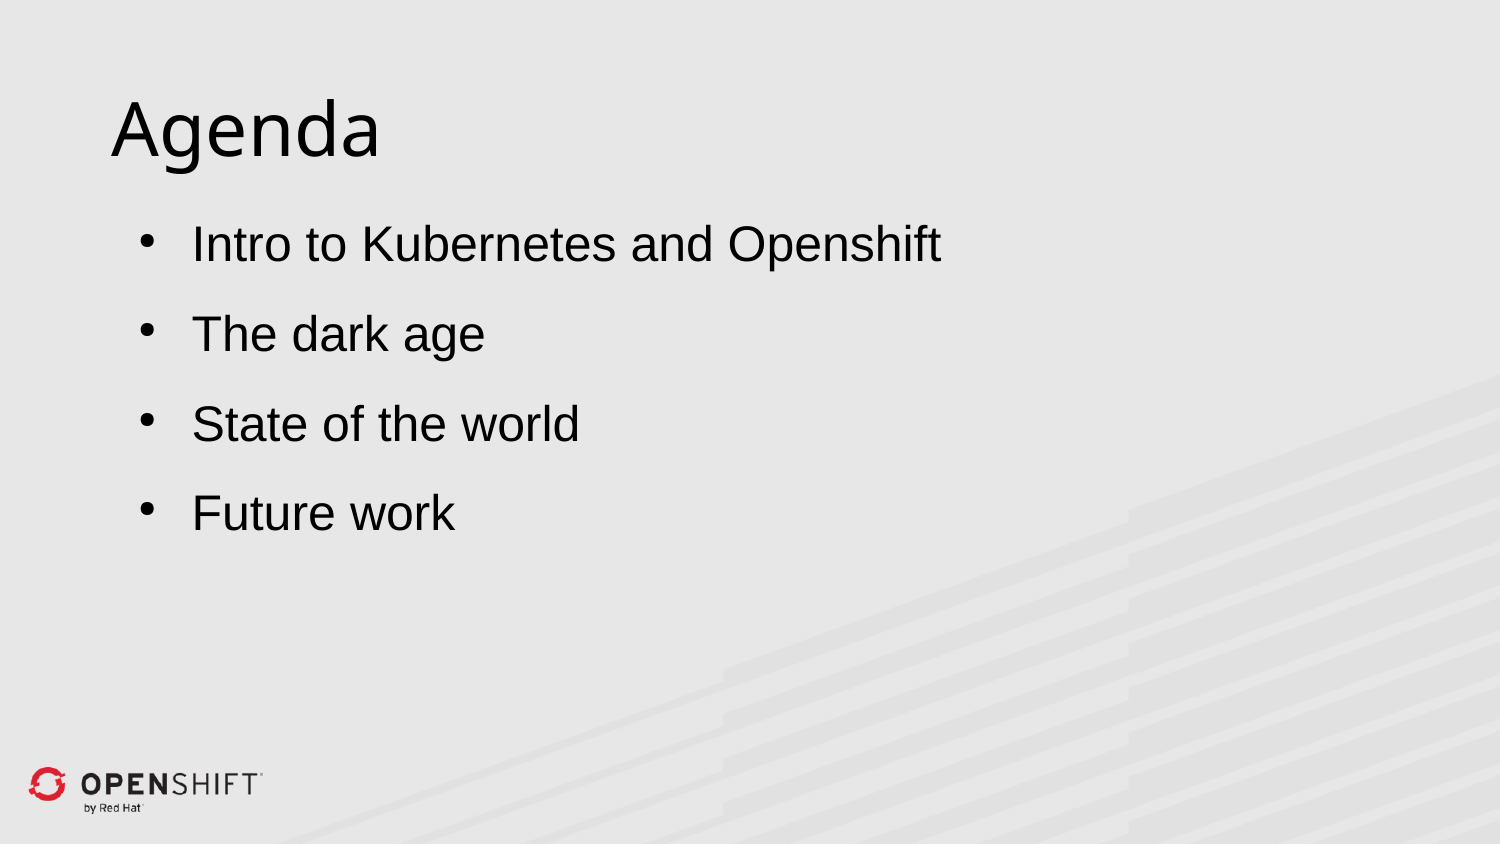

Agenda
# Intro to Kubernetes and Openshift
The dark age
State of the world
Future work